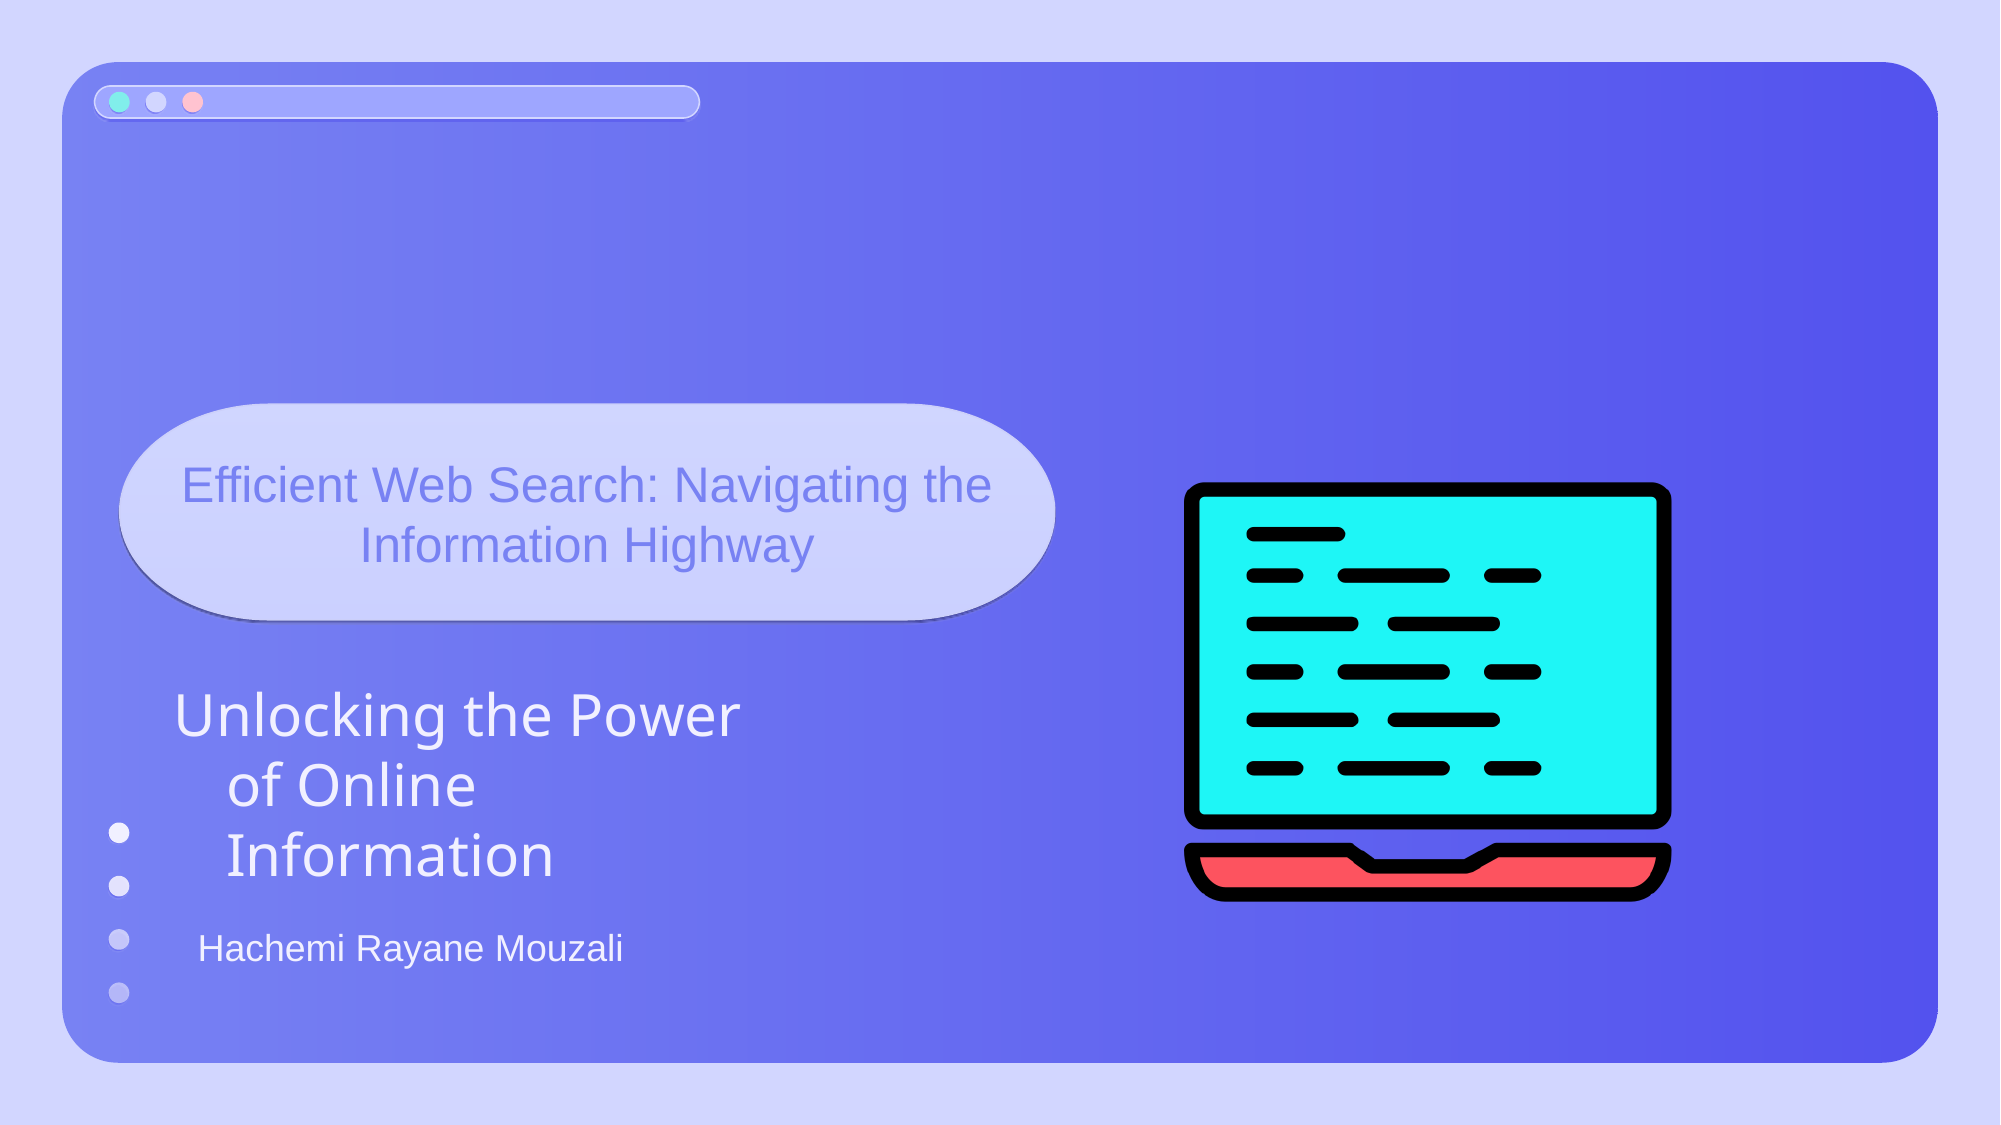

Efficient Web Search: Navigating the Information Highway
# Unlocking the Power of Online Information
Hachemi Rayane Mouzali